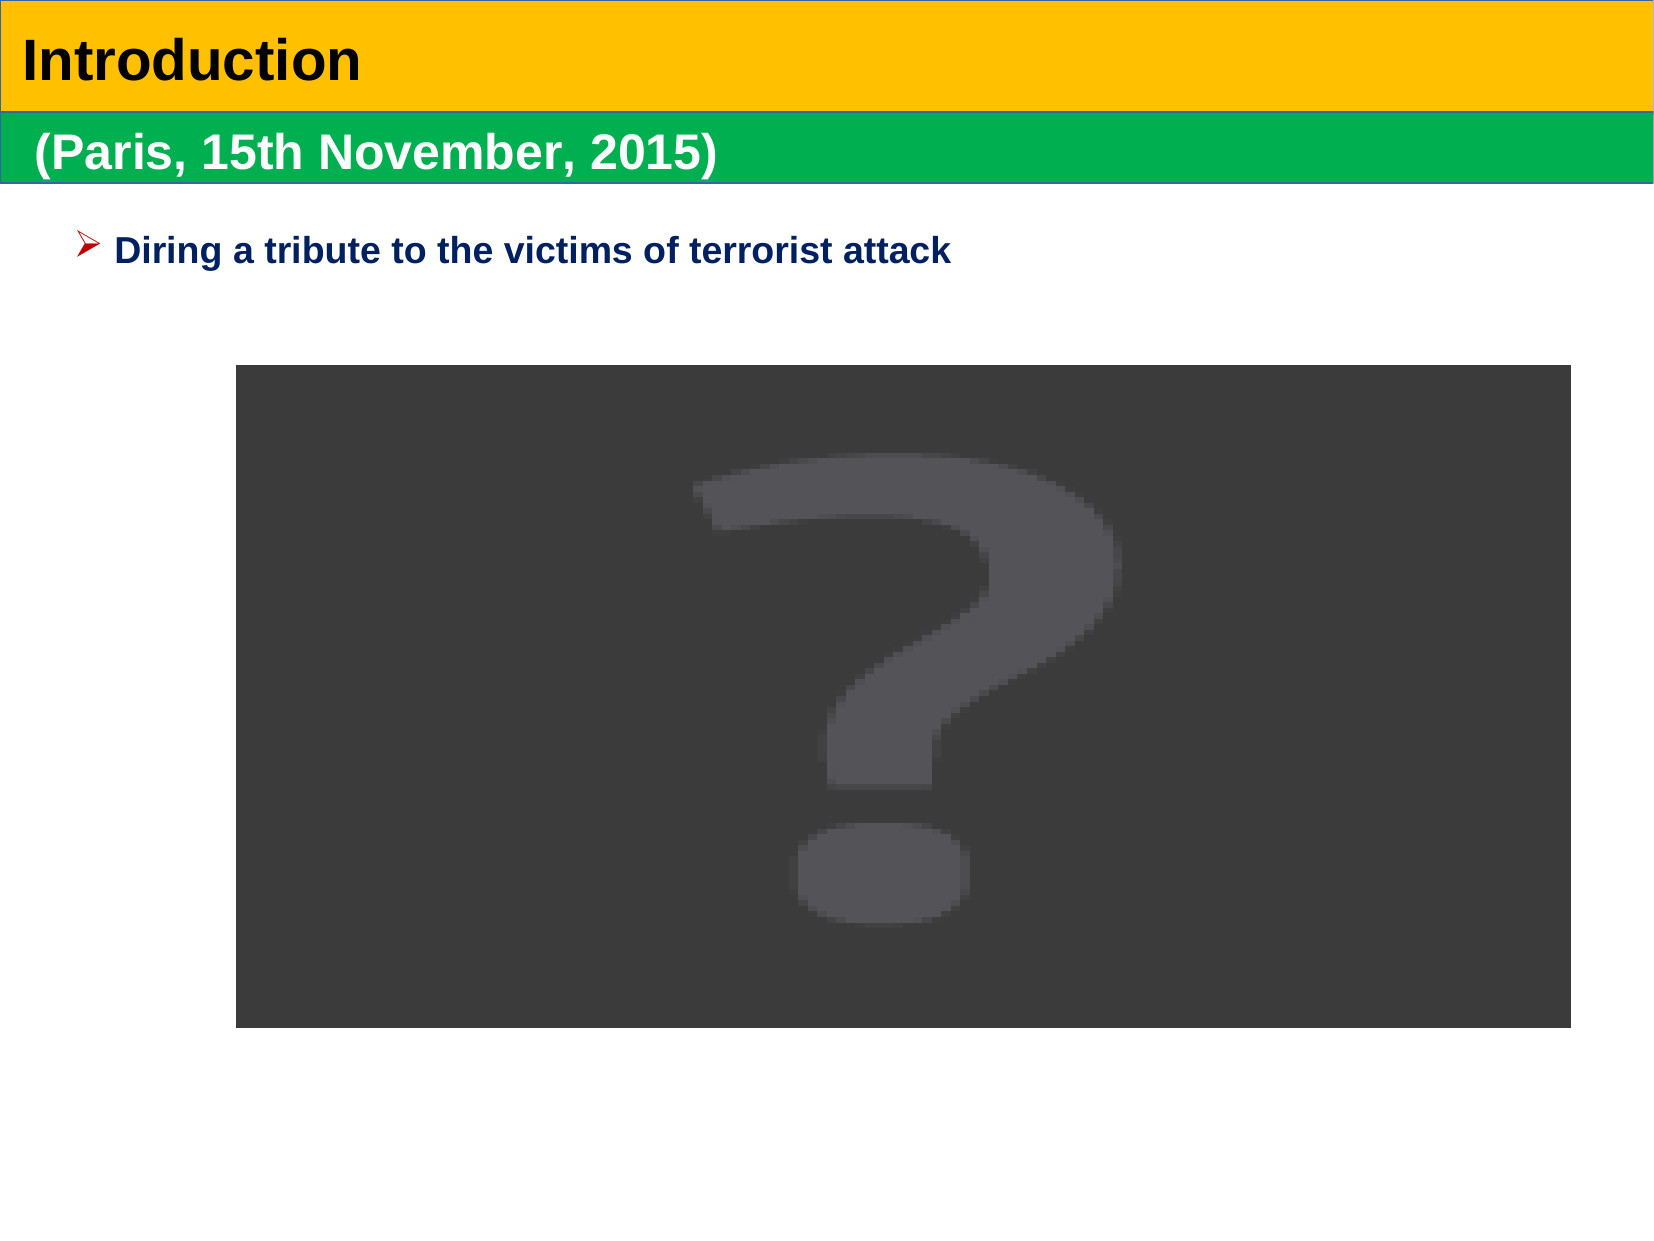

Introduction
 (Paris, 15th November, 2015)
 Diring a tribute to the victims of terrorist attack